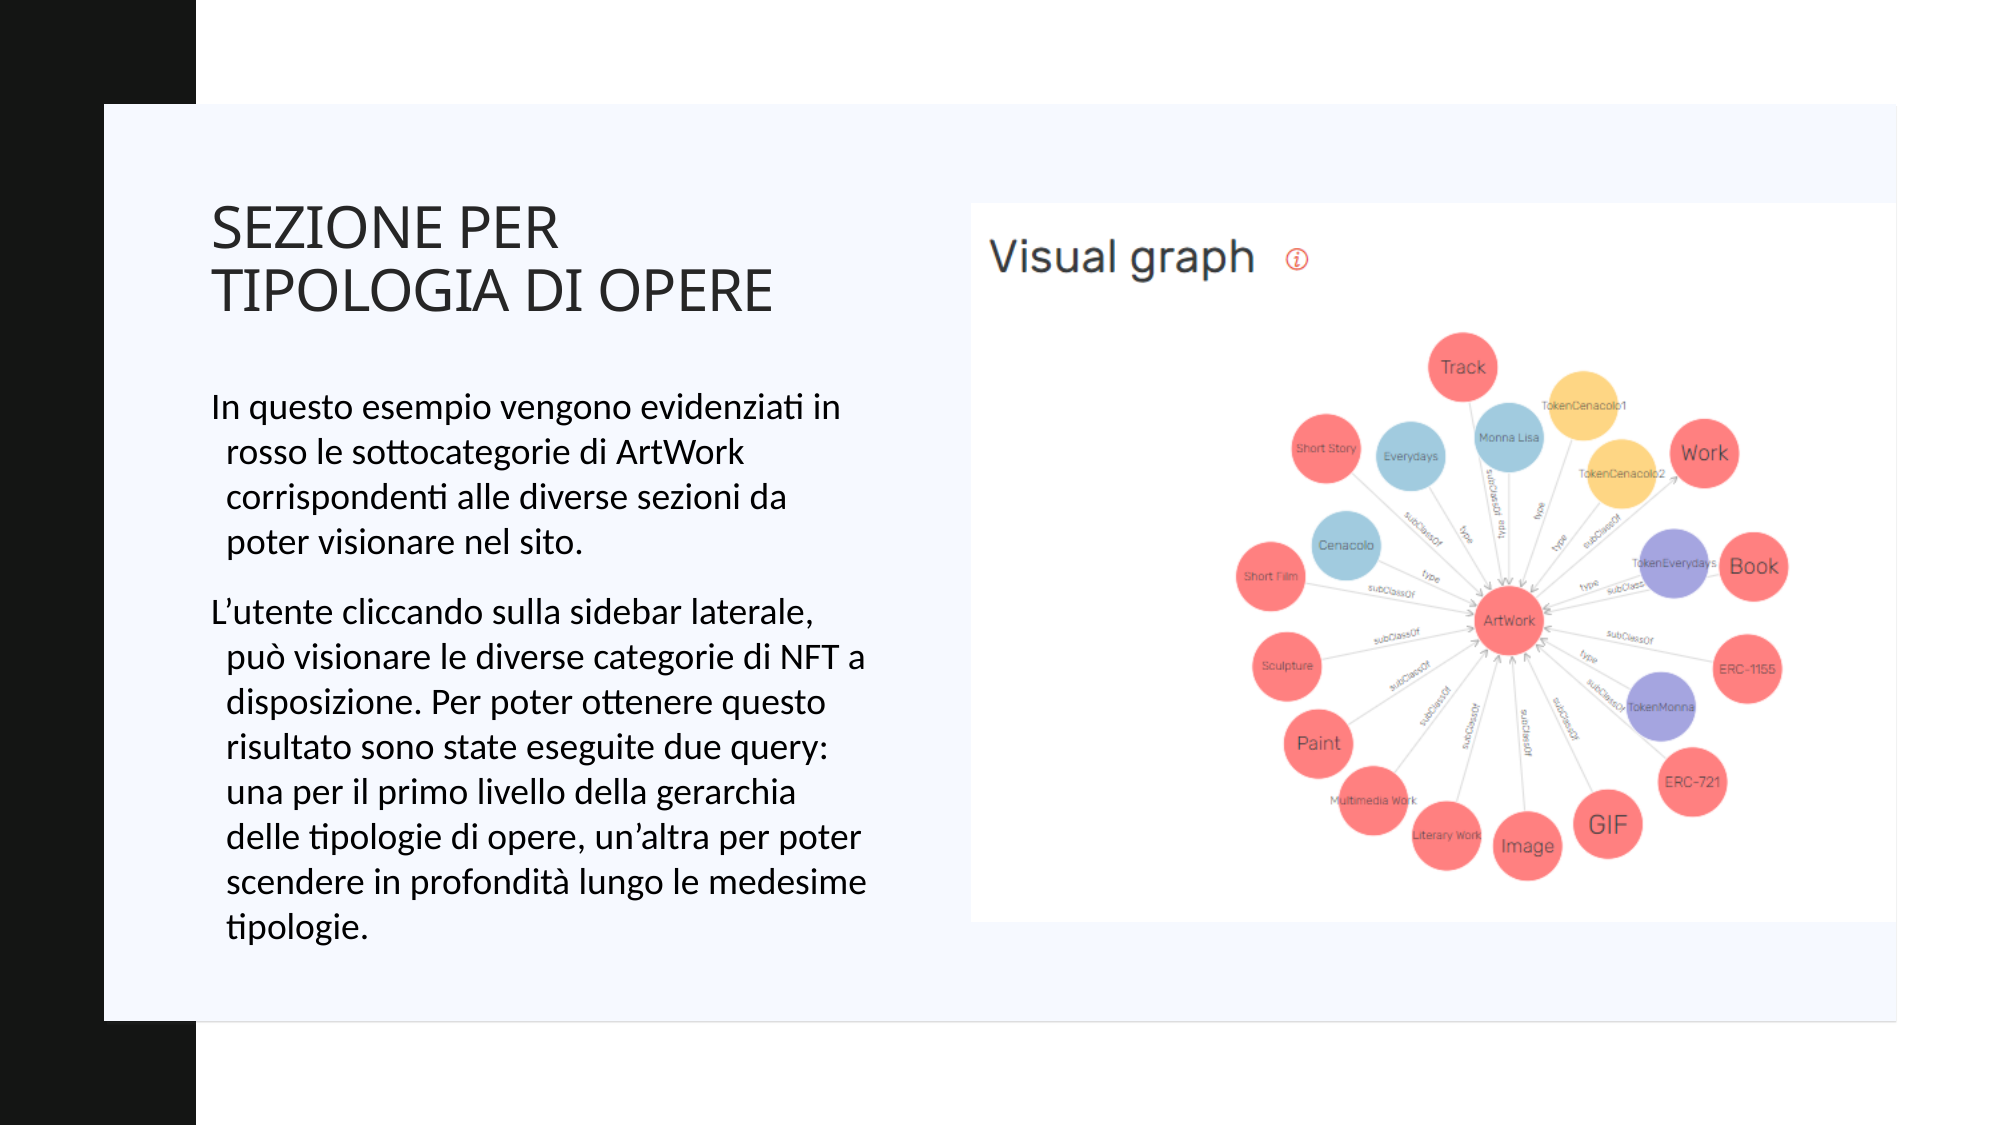

# SEZIONE PER TIPOLOGIA DI OPERE
In questo esempio vengono evidenziati in rosso le sottocategorie di ArtWork corrispondenti alle diverse sezioni da poter visionare nel sito.
L’utente cliccando sulla sidebar laterale, può visionare le diverse categorie di NFT a disposizione. Per poter ottenere questo risultato sono state eseguite due query: una per il primo livello della gerarchia delle tipologie di opere, un’altra per poter scendere in profondità lungo le medesime tipologie.